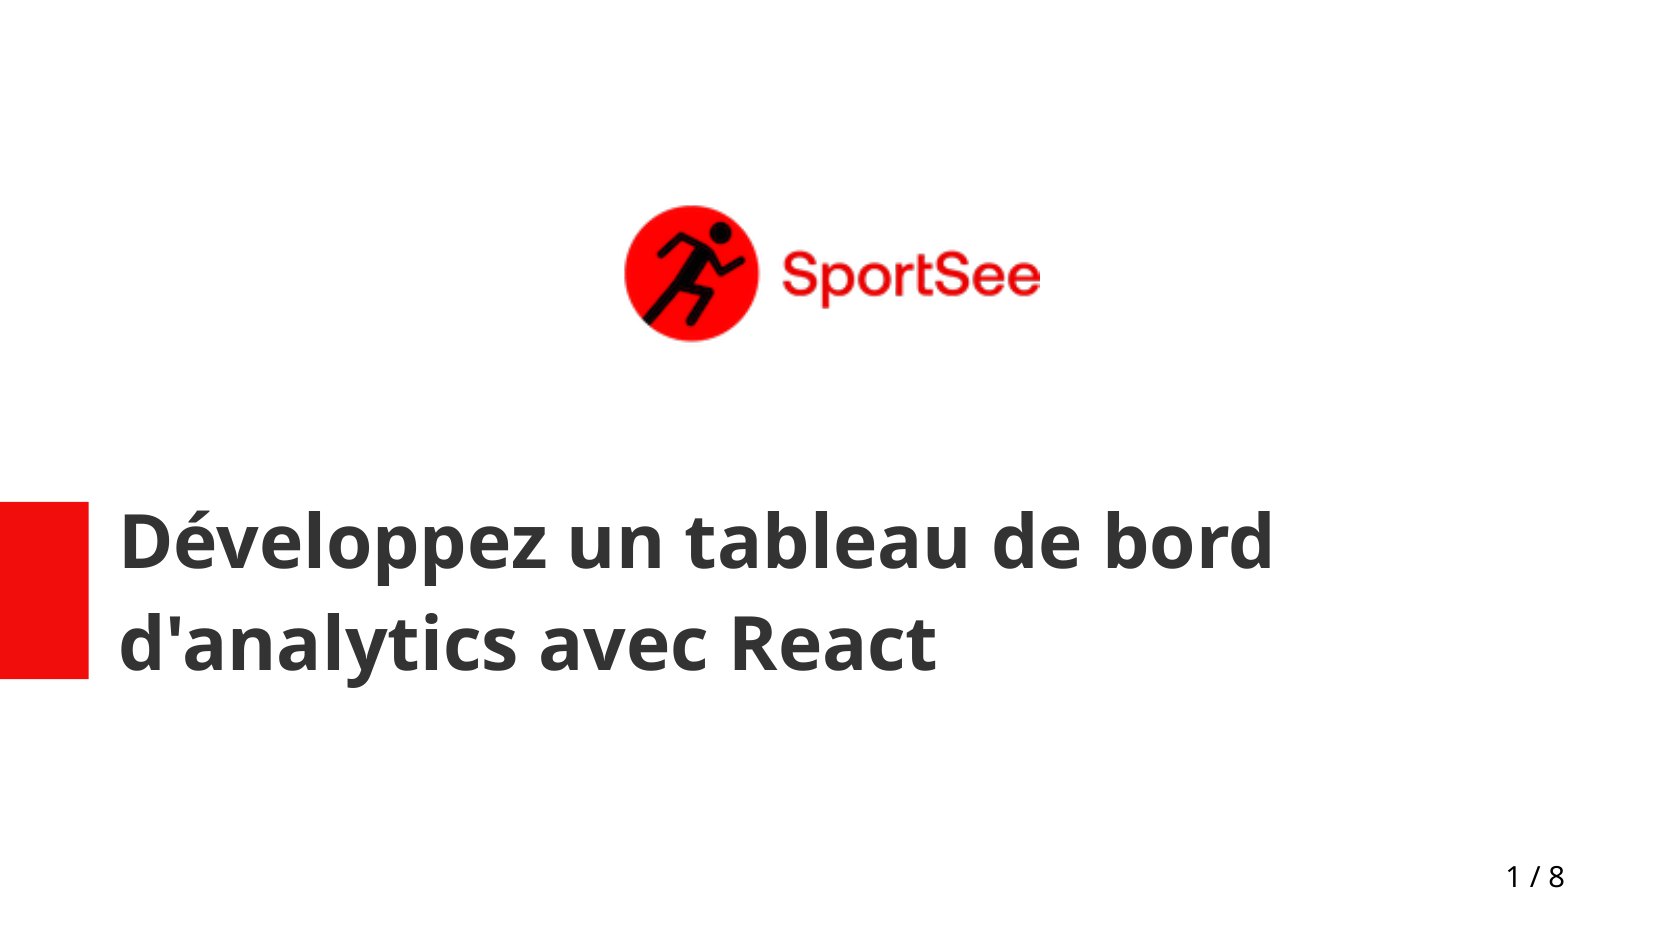

# Développez un tableau de bord d'analytics avec React
1